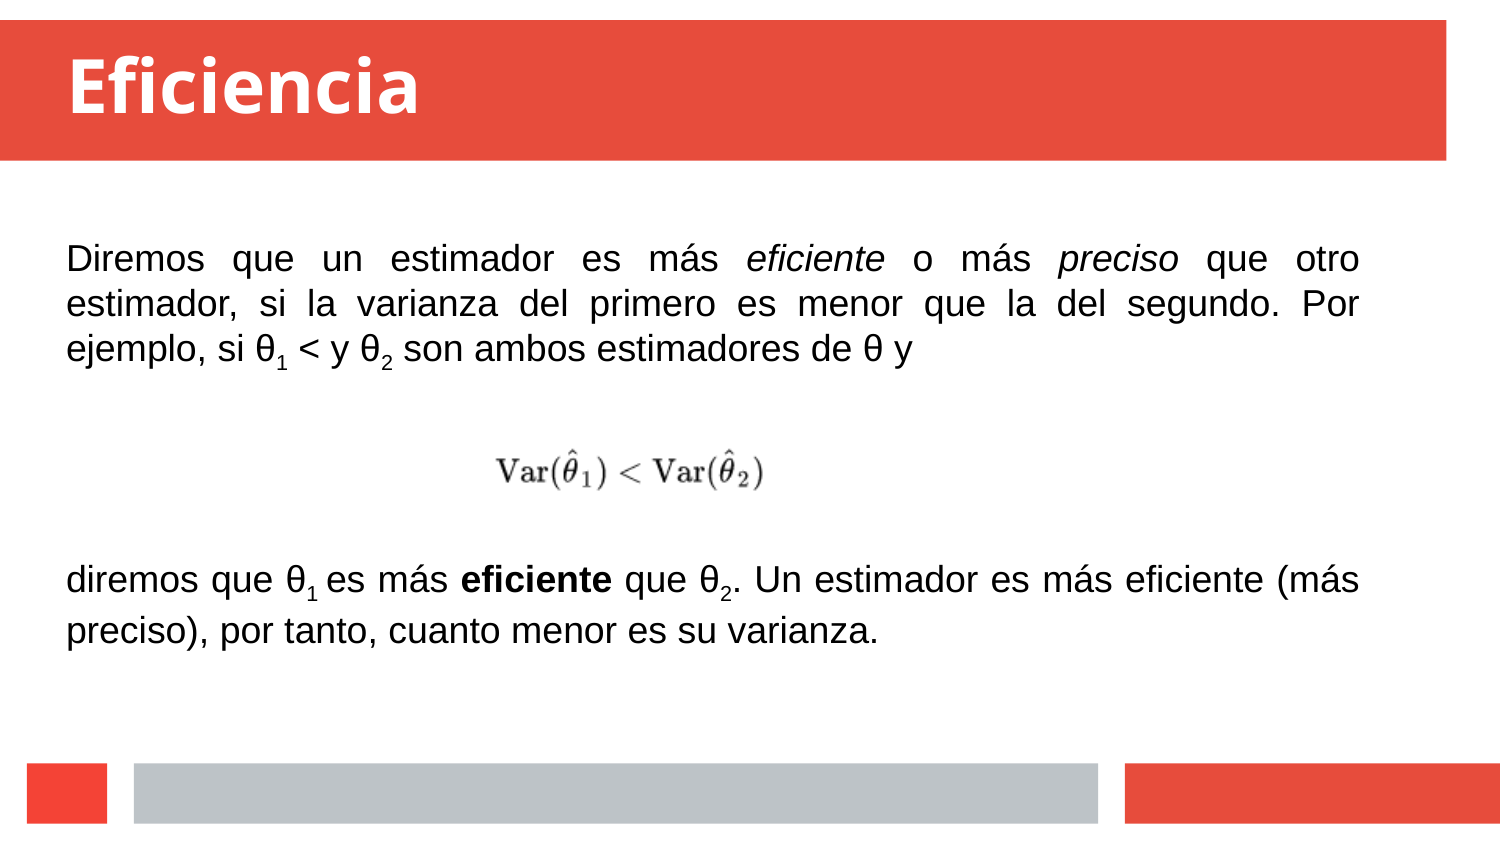

# Eficiencia
Diremos que un estimador es más eficiente o más preciso que otro estimador, si la varianza del primero es menor que la del segundo. Por ejemplo, si θ1 < y θ2 son ambos estimadores de θ y
diremos que θ1 es más eficiente que θ2. Un estimador es más eficiente (más preciso), por tanto, cuanto menor es su varianza.